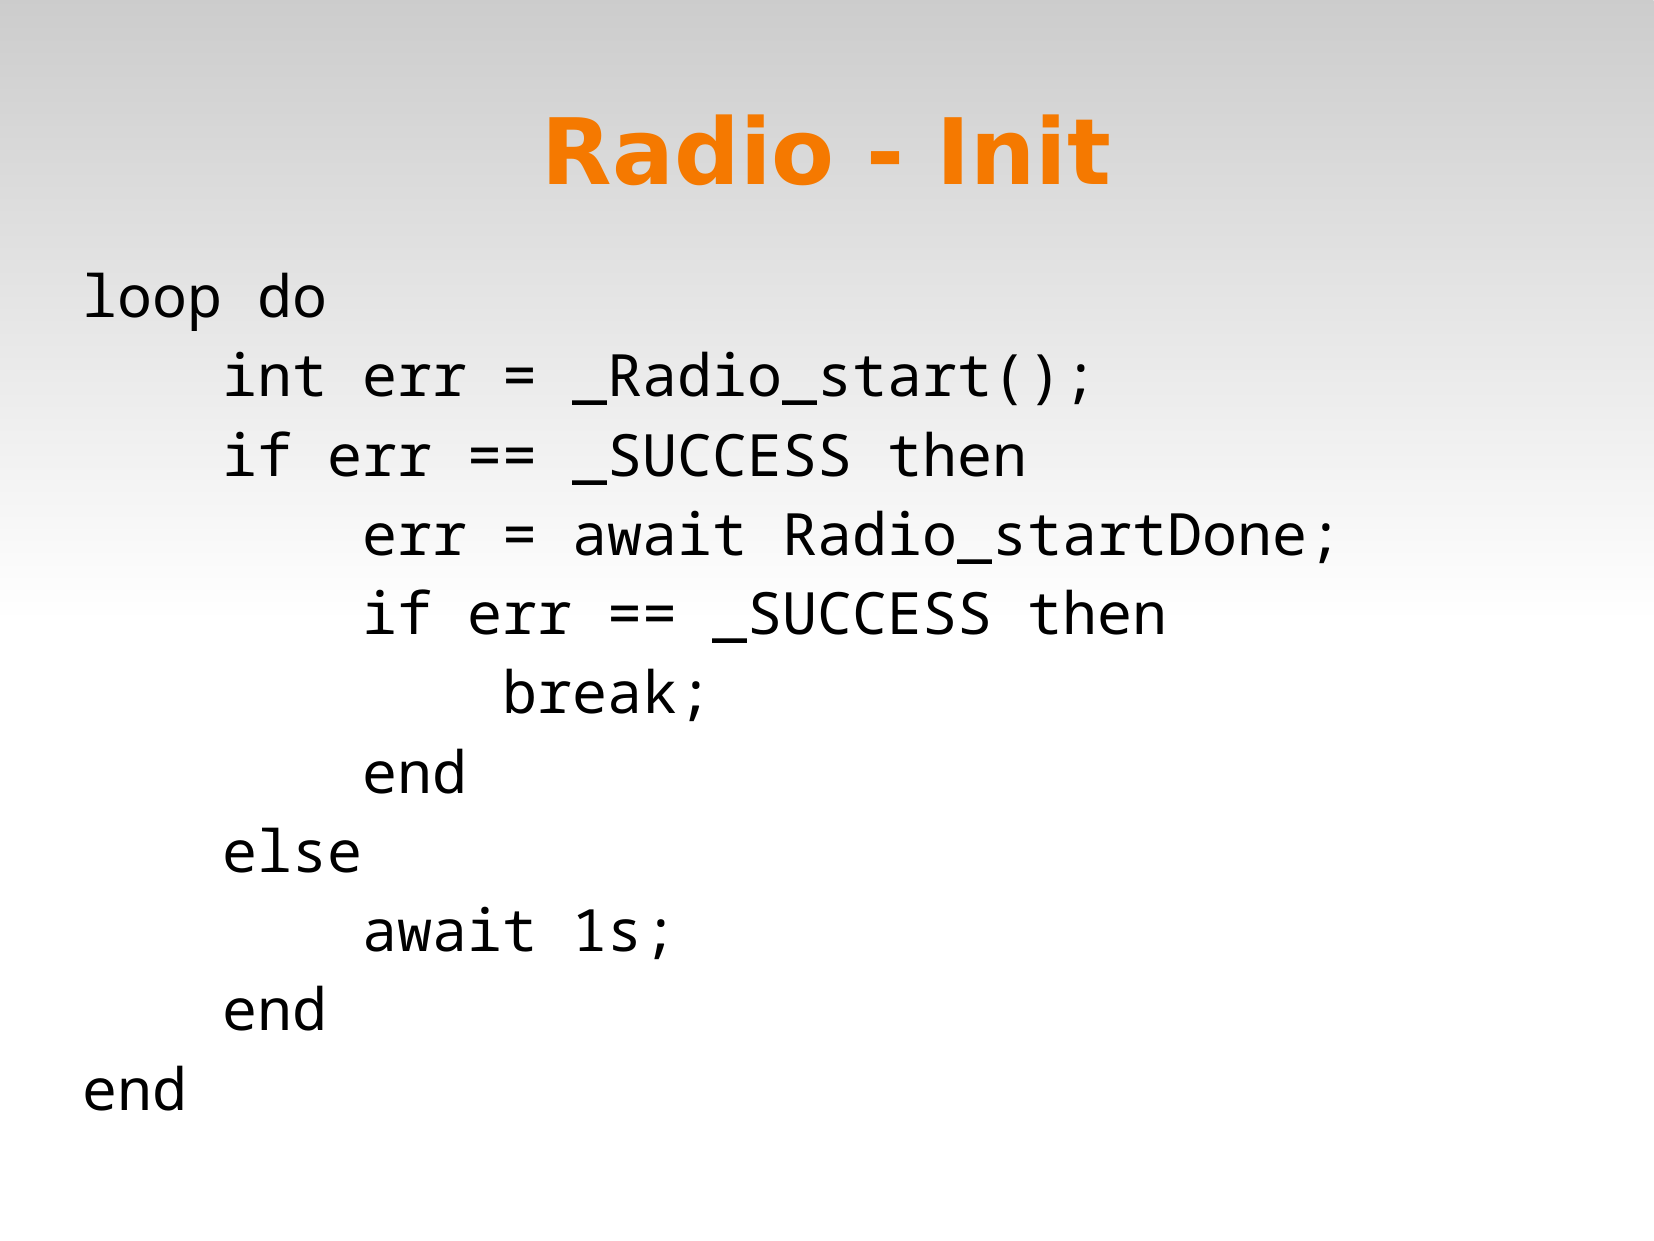

# Radio - Init
loop do
 int err = _Radio_start();
 if err == _SUCCESS then
 err = await Radio_startDone;
 if err == _SUCCESS then
 break;
 end
 else
 await 1s;
 end
end